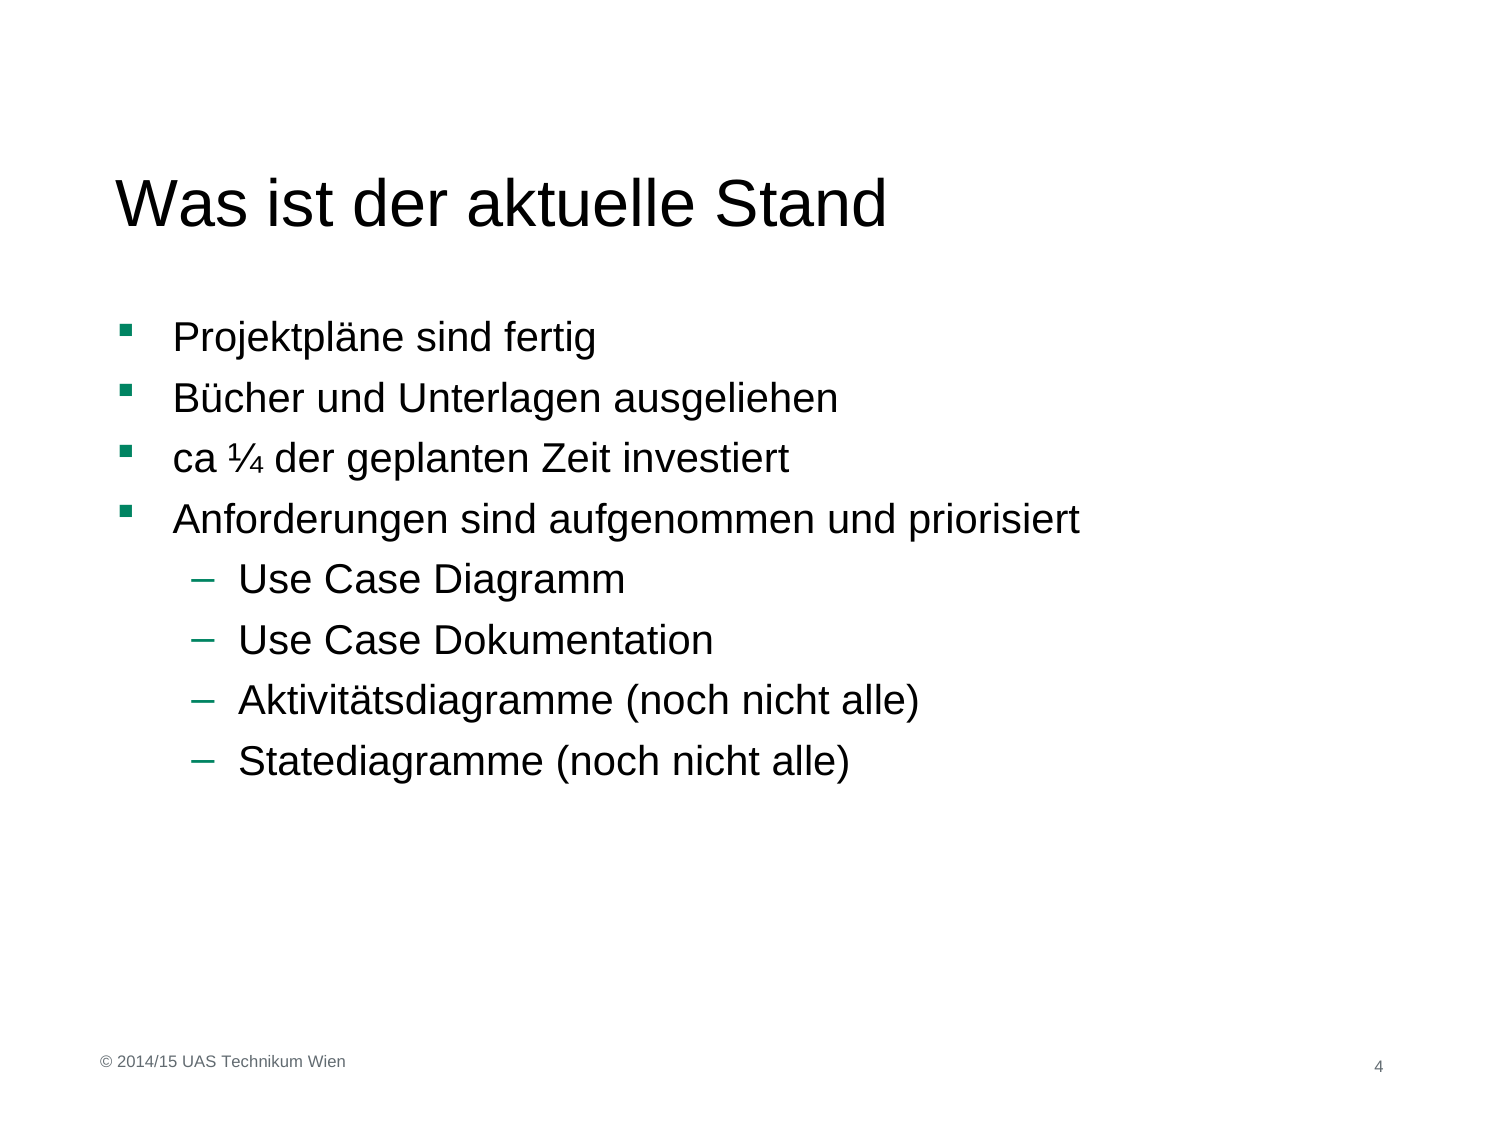

# Was ist der aktuelle Stand
Projektpläne sind fertig
Bücher und Unterlagen ausgeliehen
ca ¼ der geplanten Zeit investiert
Anforderungen sind aufgenommen und priorisiert
Use Case Diagramm
Use Case Dokumentation
Aktivitätsdiagramme (noch nicht alle)
Statediagramme (noch nicht alle)
© 2014/15 UAS Technikum Wien